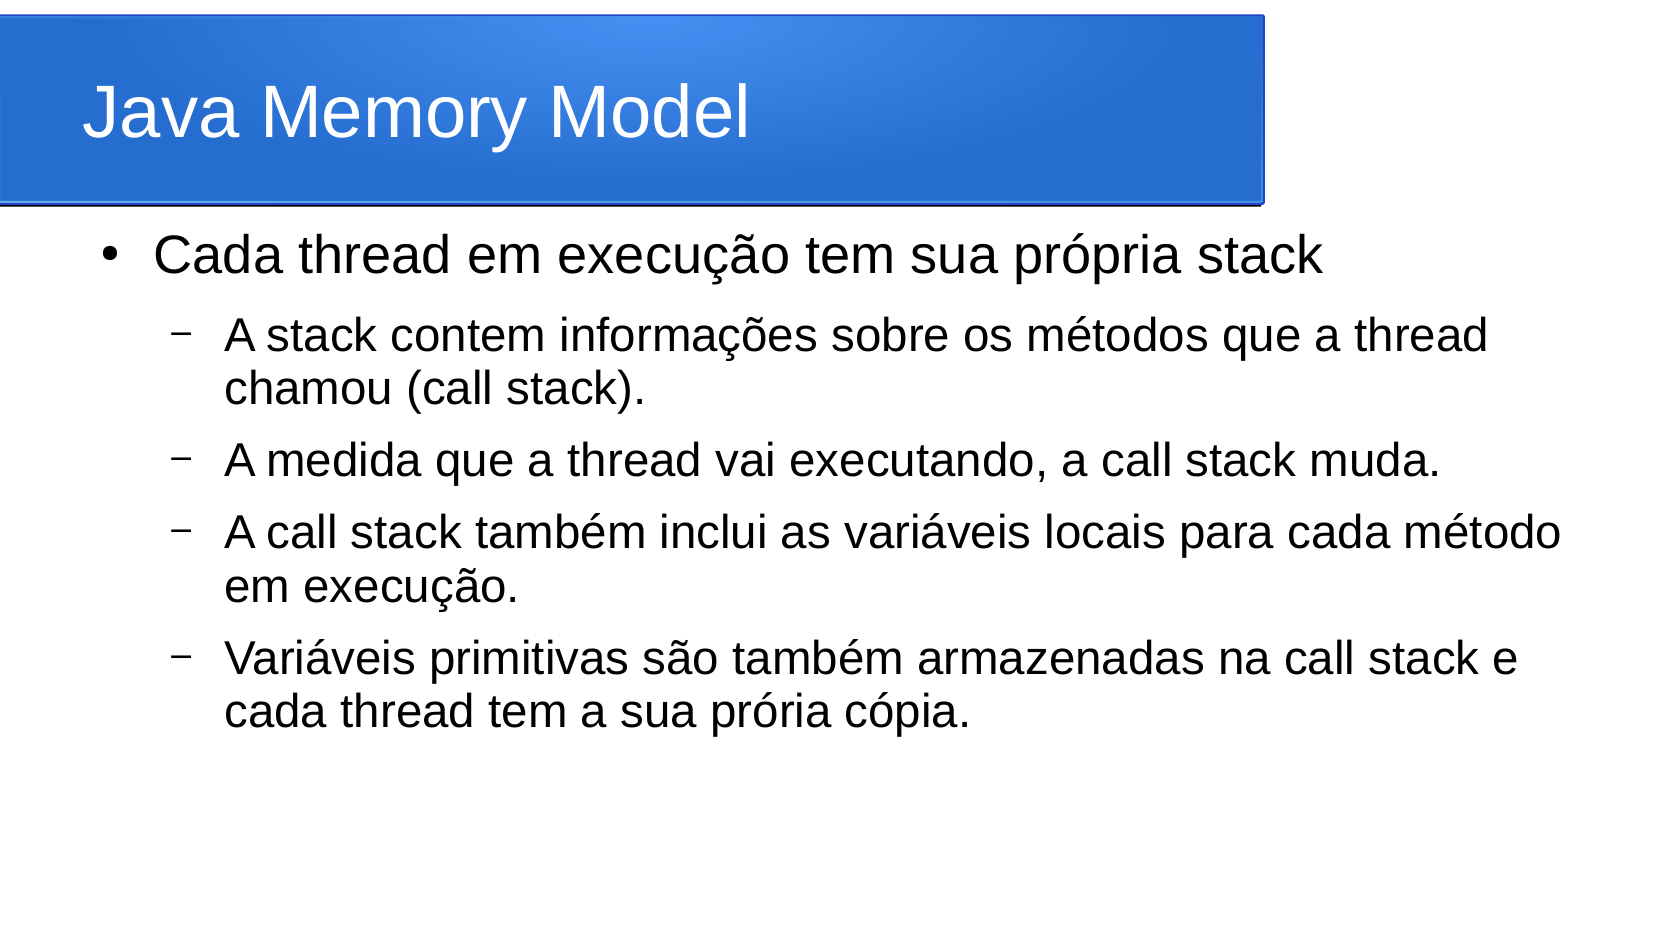

# Java Memory Model
Cada thread em execução tem sua própria stack
A stack contem informações sobre os métodos que a thread chamou (call stack).
A medida que a thread vai executando, a call stack muda.
A call stack também inclui as variáveis locais para cada método em execução.
Variáveis primitivas são também armazenadas na call stack e cada thread tem a sua prória cópia.